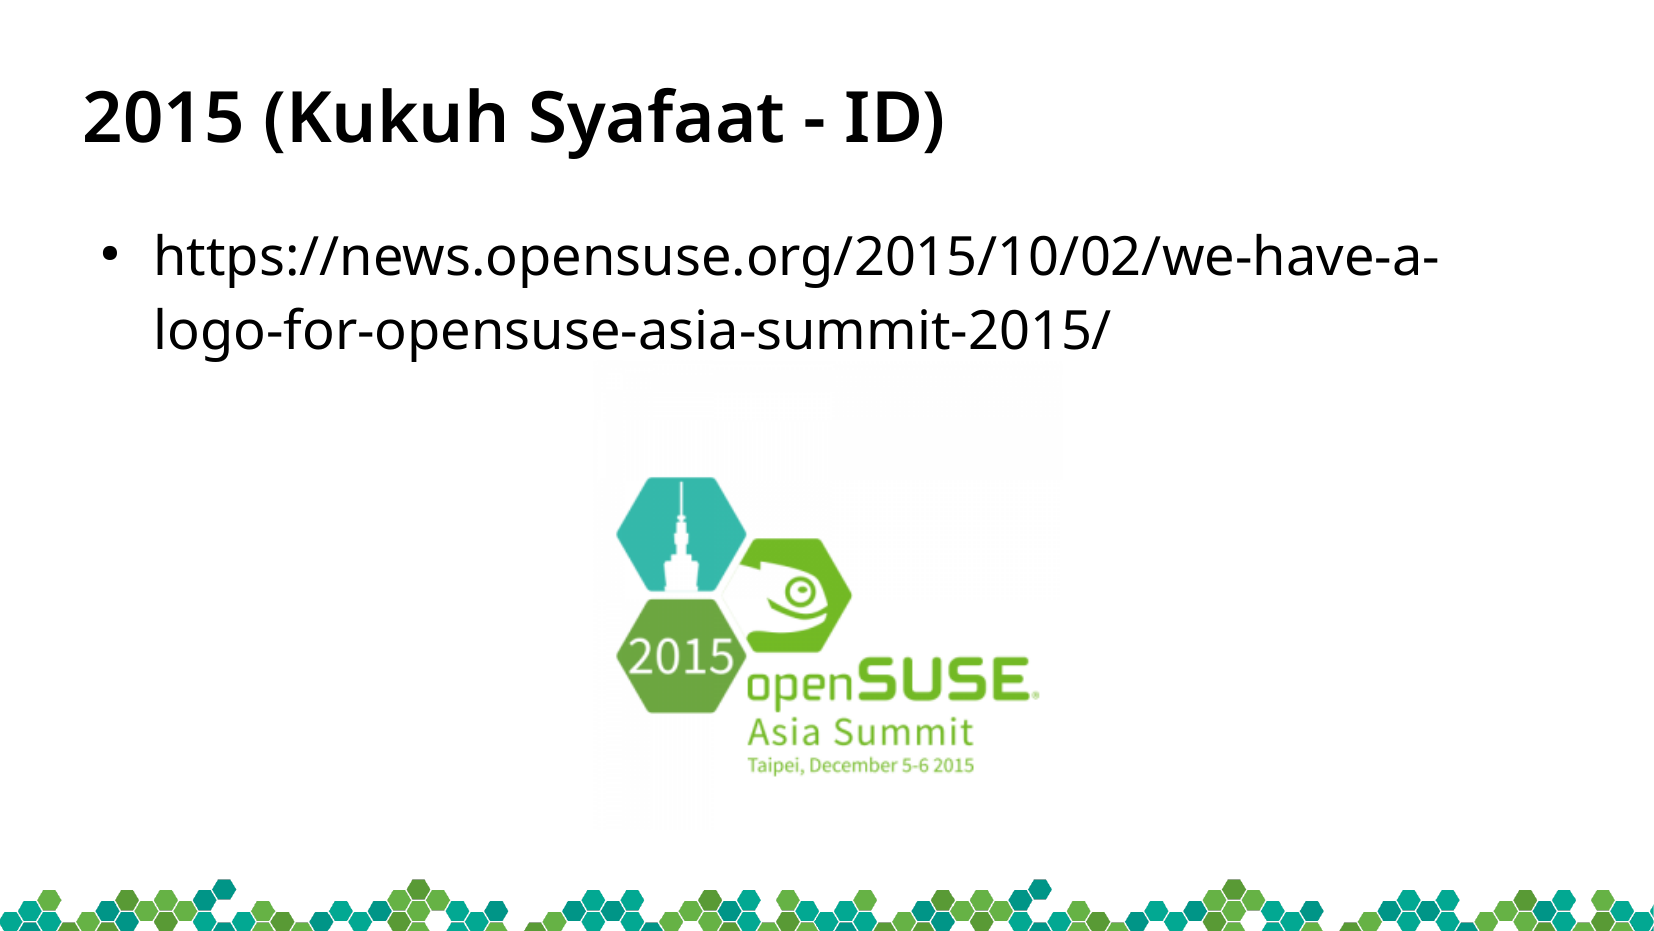

# 2015 (Kukuh Syafaat - ID)
https://news.opensuse.org/2015/10/02/we-have-a-logo-for-opensuse-asia-summit-2015/